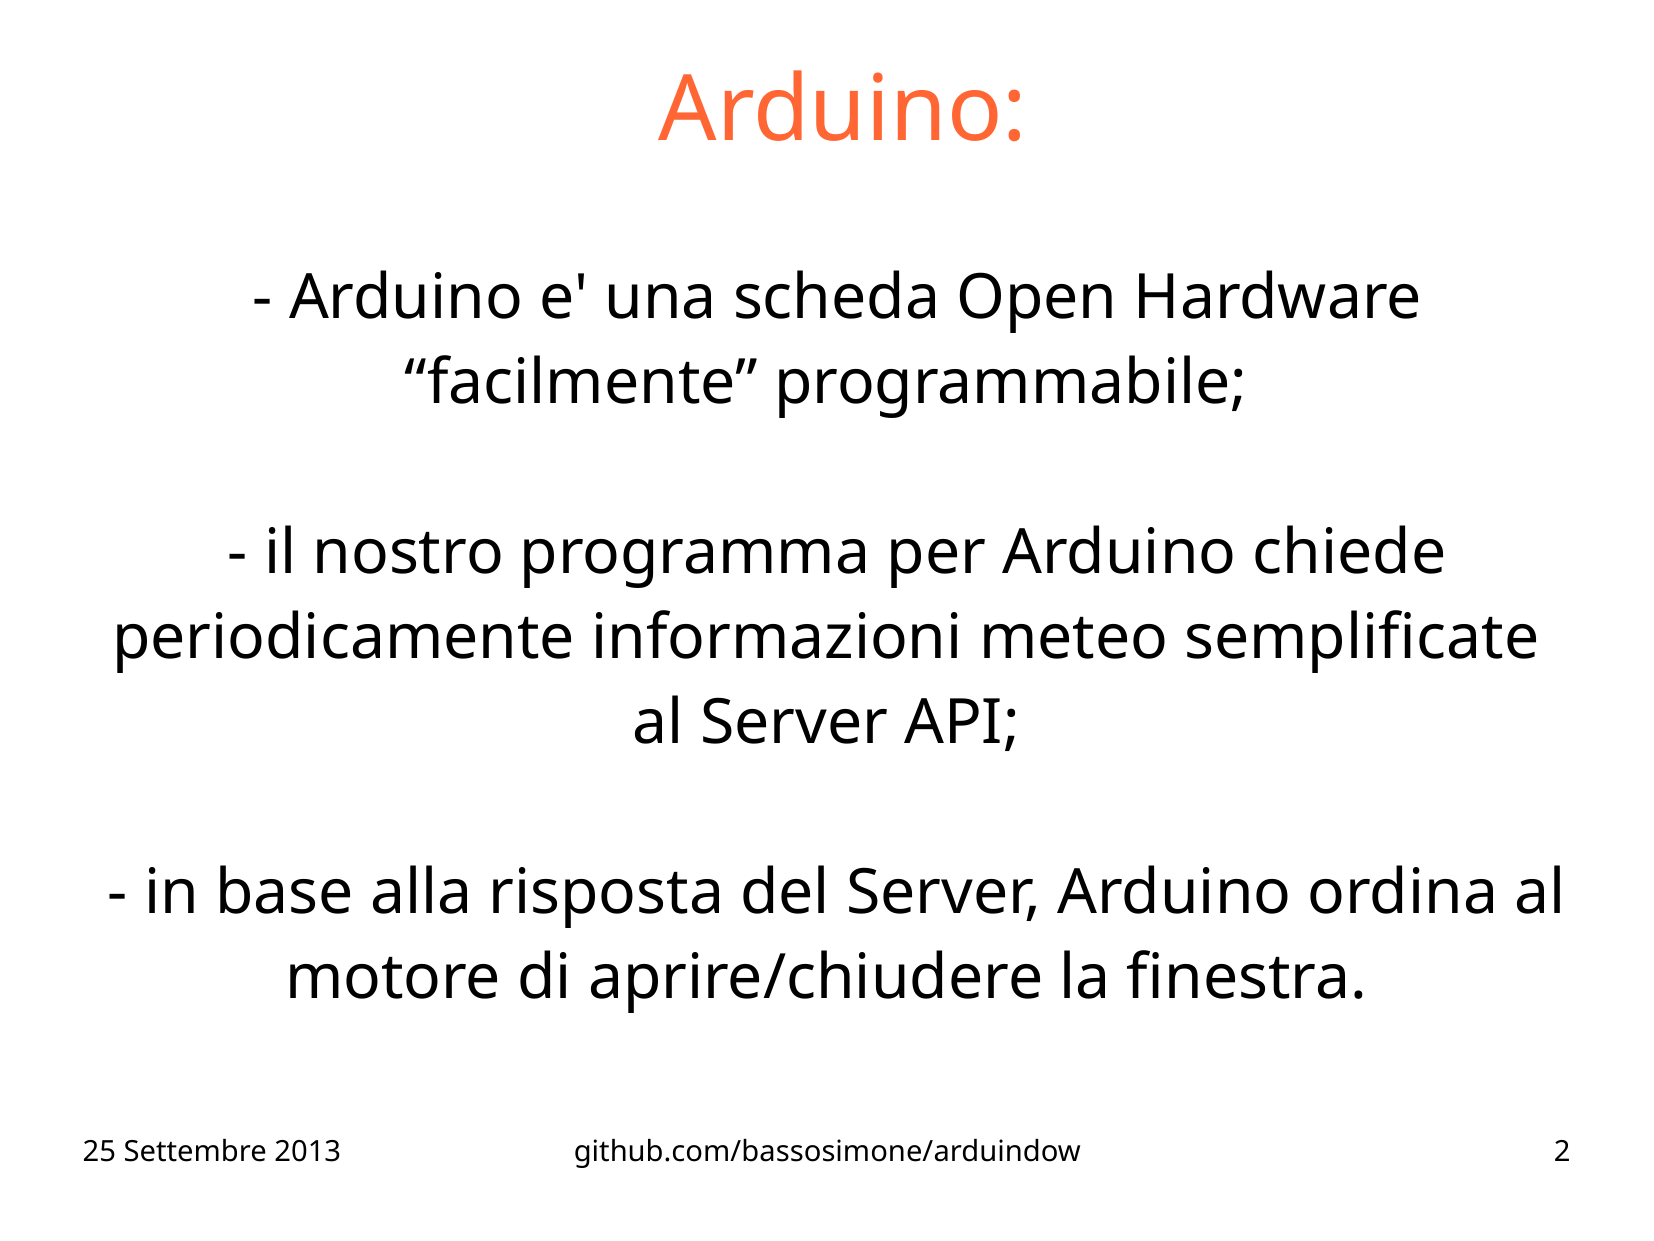

# Arduino:
- Arduino e' una scheda Open Hardware “facilmente” programmabile;
- il nostro programma per Arduino chiede periodicamente informazioni meteo semplificate al Server API;
- in base alla risposta del Server, Arduino ordina al motore di aprire/chiudere la finestra.
25 Settembre 2013
github.com/bassosimone/arduindow
2